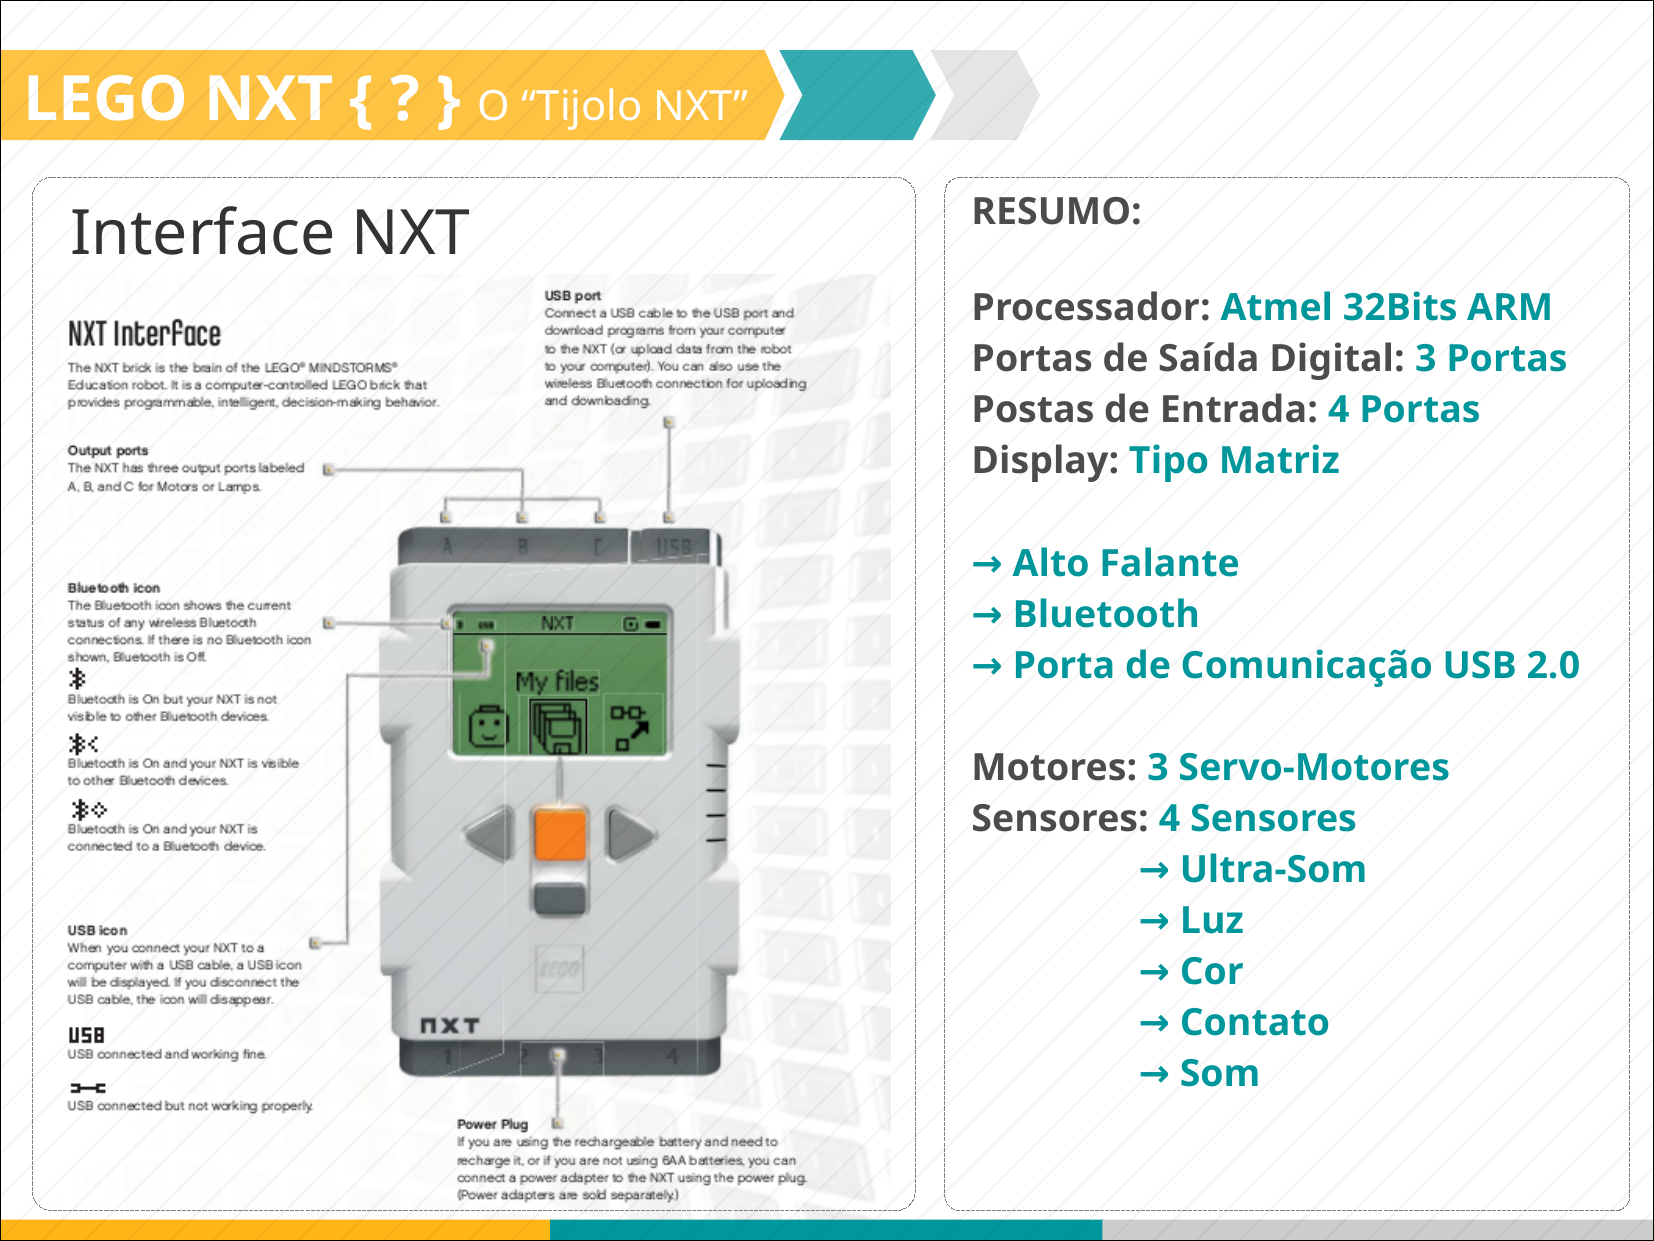

LEGO NXT { ? } O “Tijolo NXT”
RESUMO:
Processador: Atmel 32Bits ARM
Portas de Saída Digital: 3 Portas
Postas de Entrada: 4 Portas
Display: Tipo Matriz
→ Alto Falante
→ Bluetooth
→ Porta de Comunicação USB 2.0
Motores: 3 Servo-Motores
Sensores: 4 Sensores
		 → Ultra-Som
		 → Luz
		 → Cor
		 → Contato
		 → Som
Interface NXT